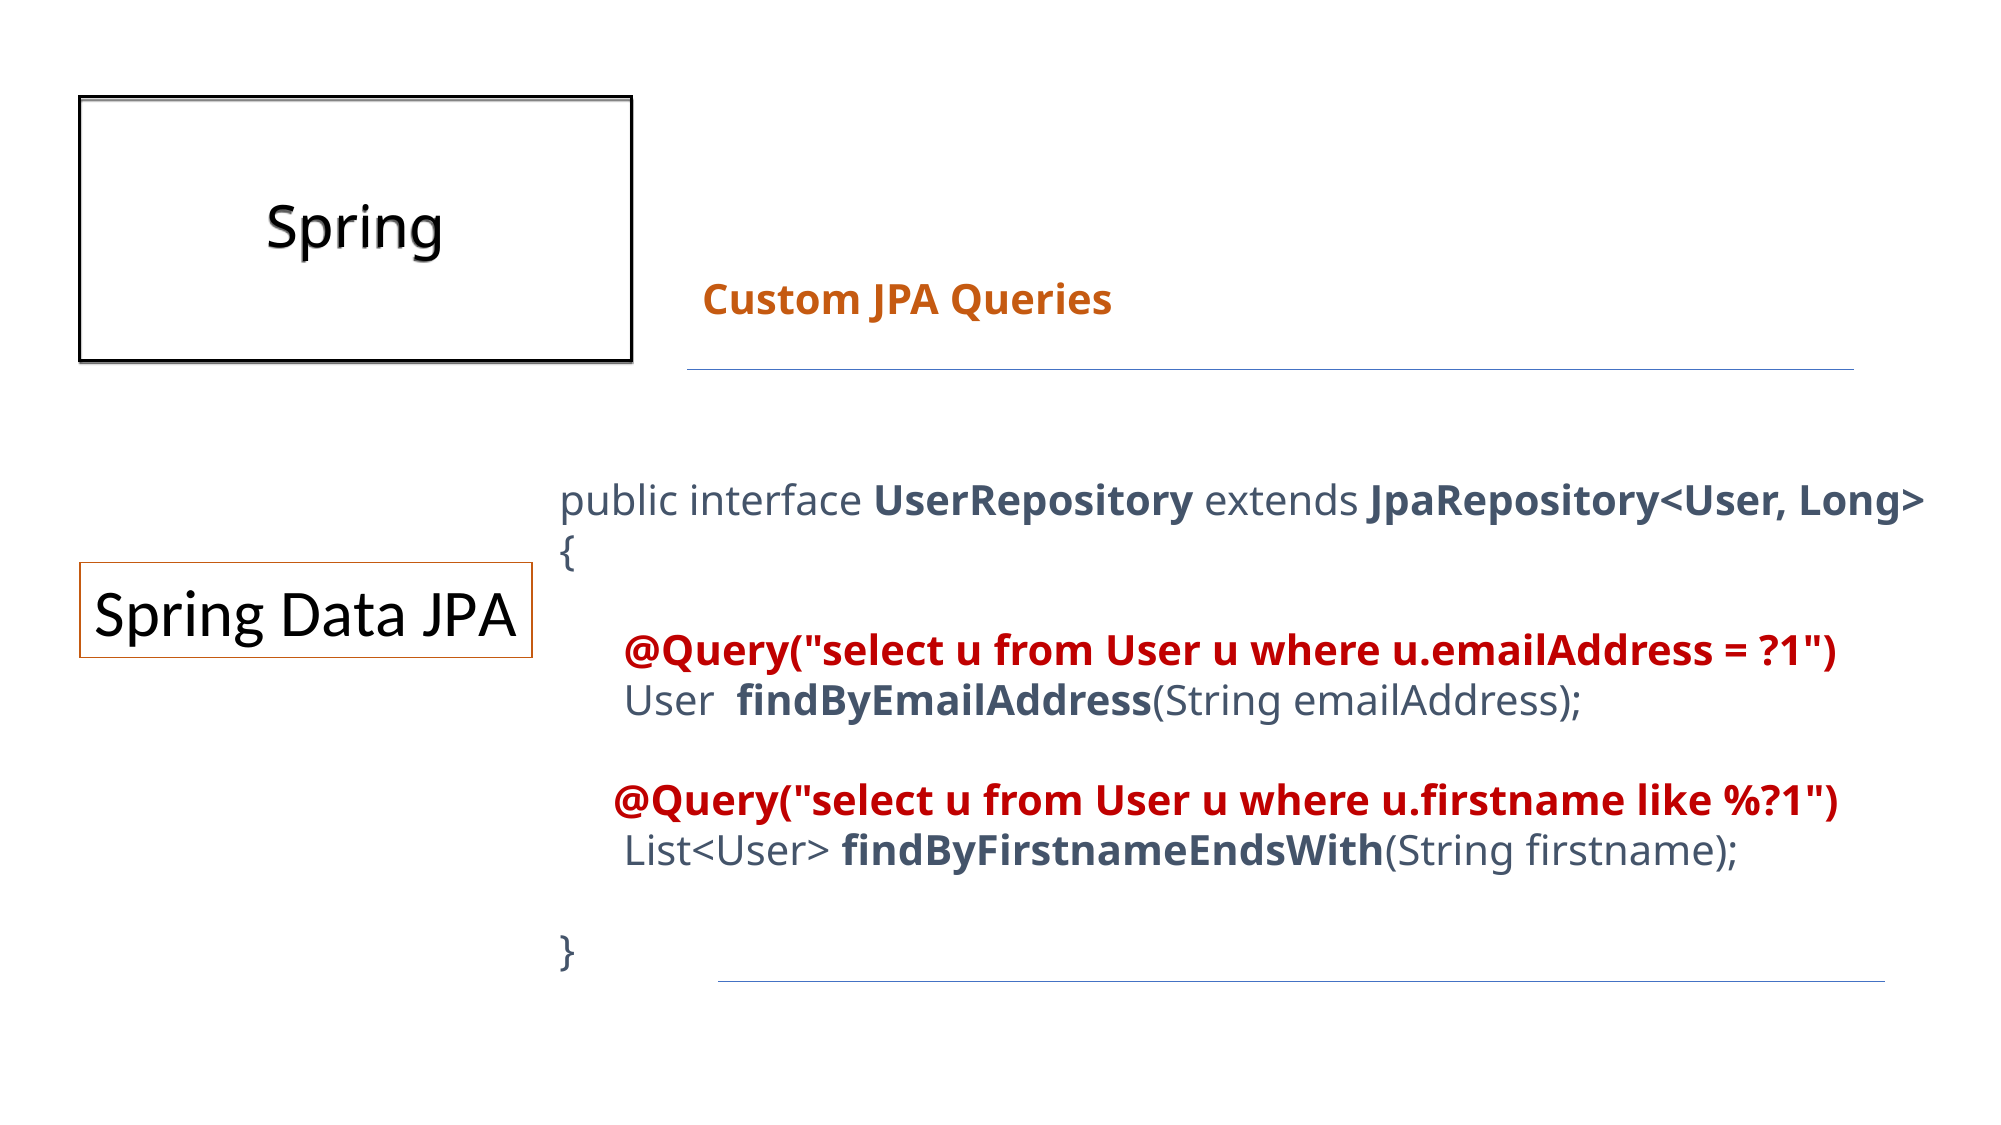

# Spring
Custom JPA Queries
public interface UserRepository extends JpaRepository<User, Long> {
 @Query("select u from User u where u.emailAddress = ?1")
 User findByEmailAddress(String emailAddress);
 @Query("select u from User u where u.firstname like %?1")
 List<User> findByFirstnameEndsWith(String firstname);
}
Spring Data JPA